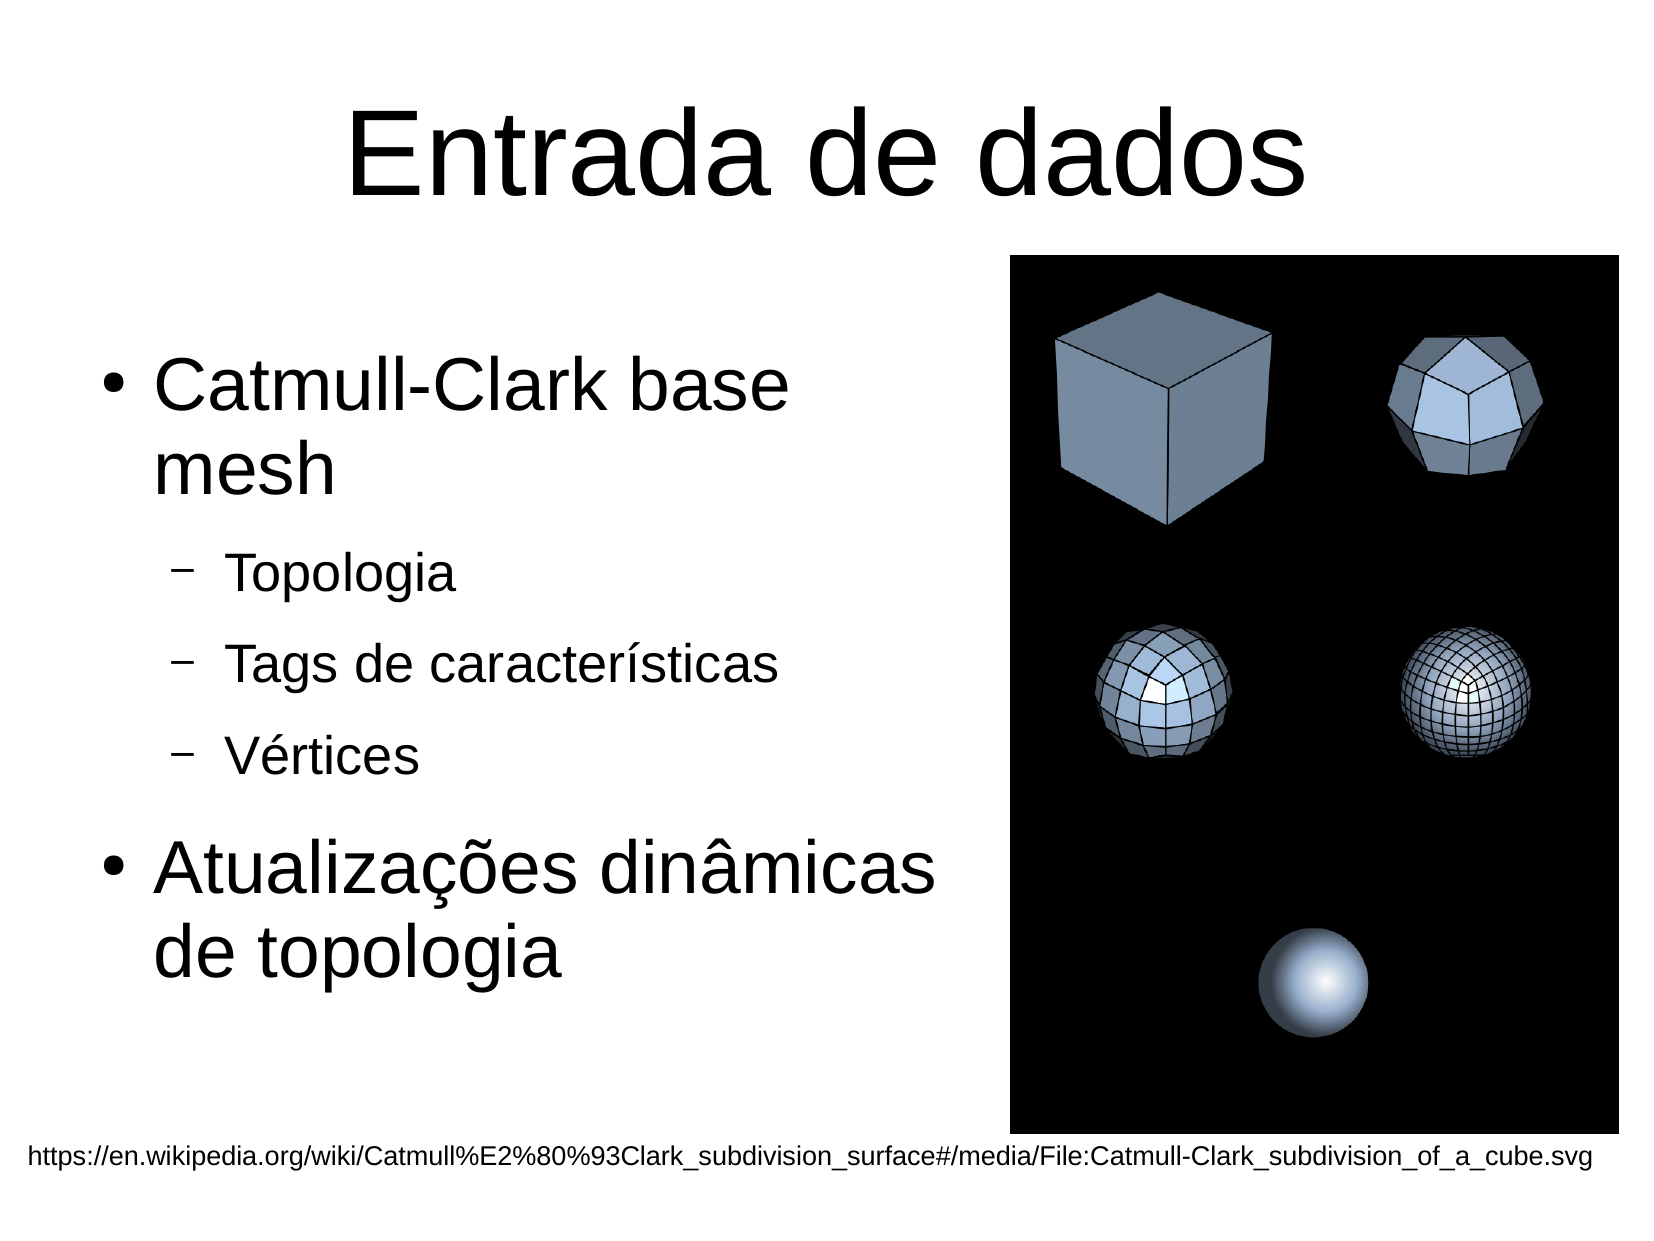

# Entrada de dados
Catmull-Clark base mesh
Topologia
Tags de características
Vértices
Atualizações dinâmicas de topologia
https://en.wikipedia.org/wiki/Catmull%E2%80%93Clark_subdivision_surface#/media/File:Catmull-Clark_subdivision_of_a_cube.svg